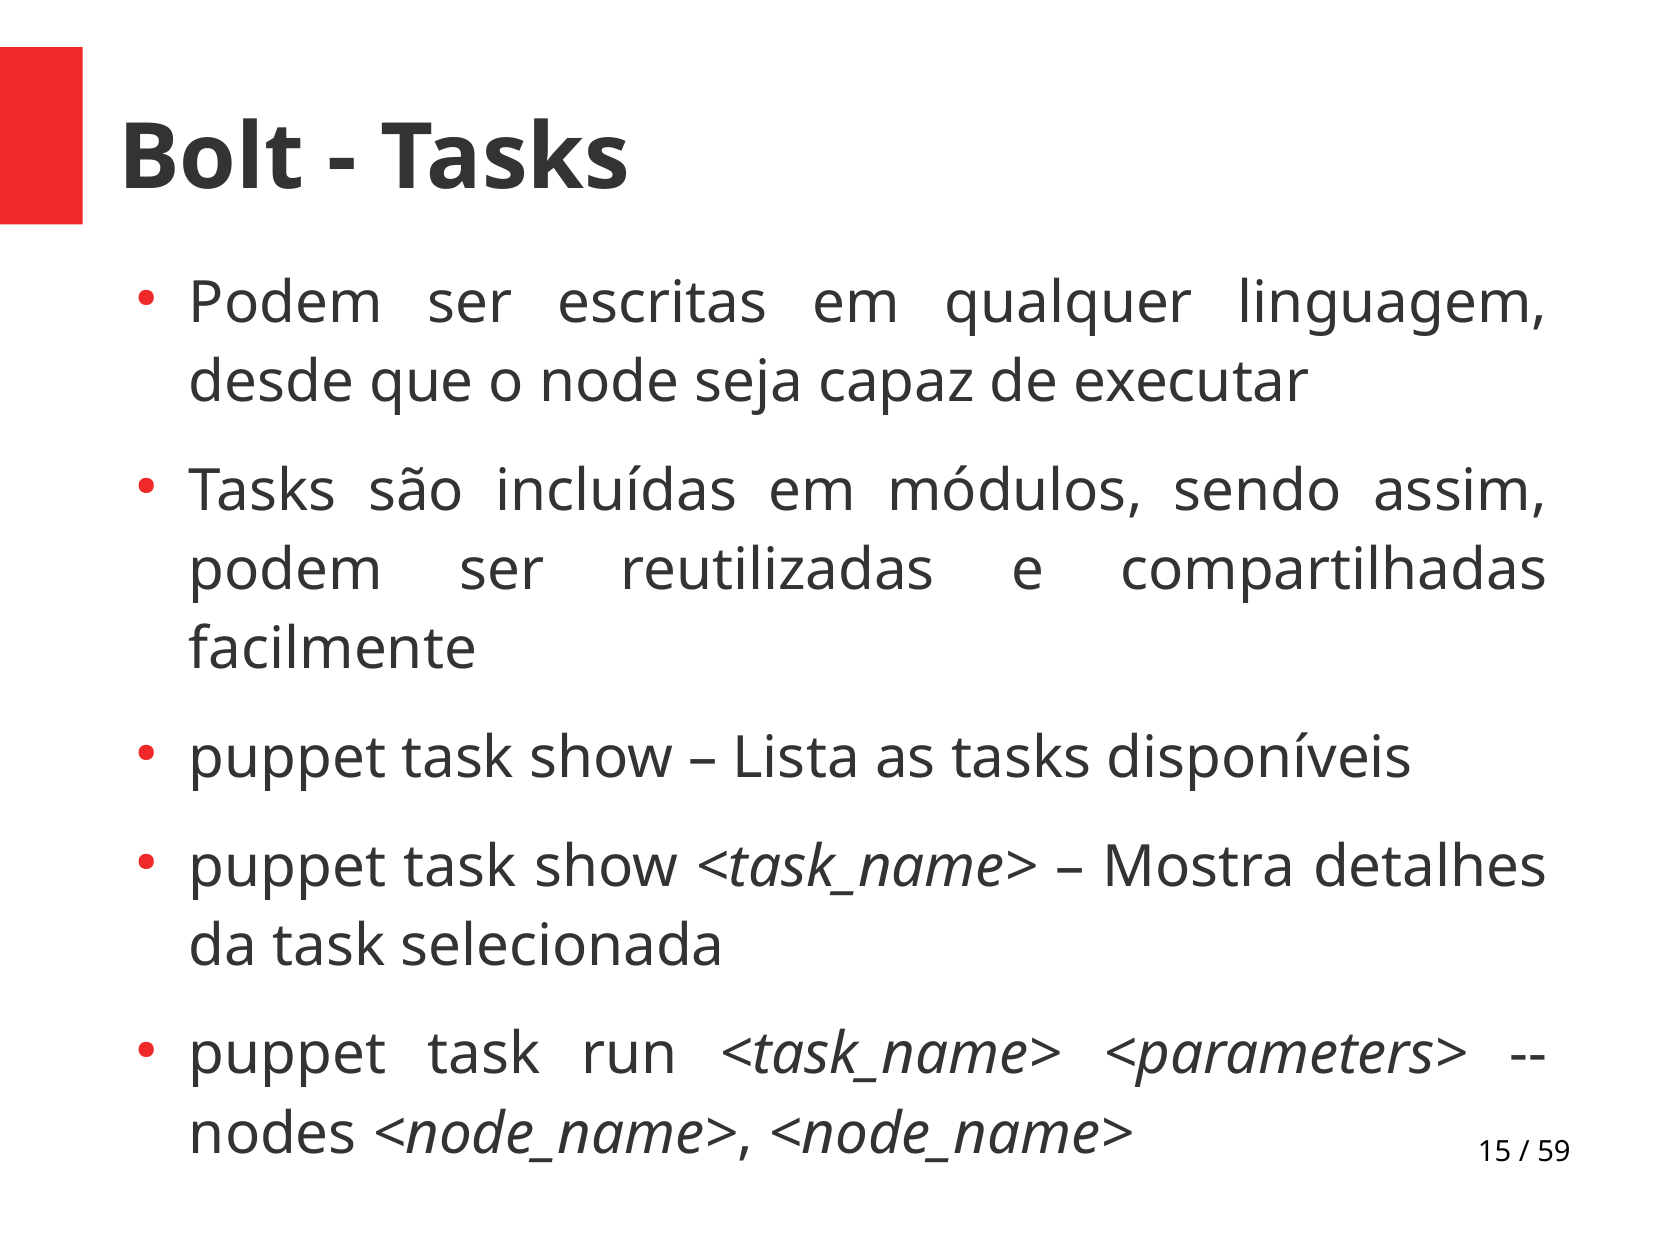

# Bolt - Tasks
Podem ser escritas em qualquer linguagem, desde que o node seja capaz de executar
Tasks são incluídas em módulos, sendo assim, podem ser reutilizadas e compartilhadas facilmente
puppet task show – Lista as tasks disponíveis
puppet task show <task_name> – Mostra detalhes da task selecionada
puppet task run <task_name> <parameters> --nodes <node_name>, <node_name>
15